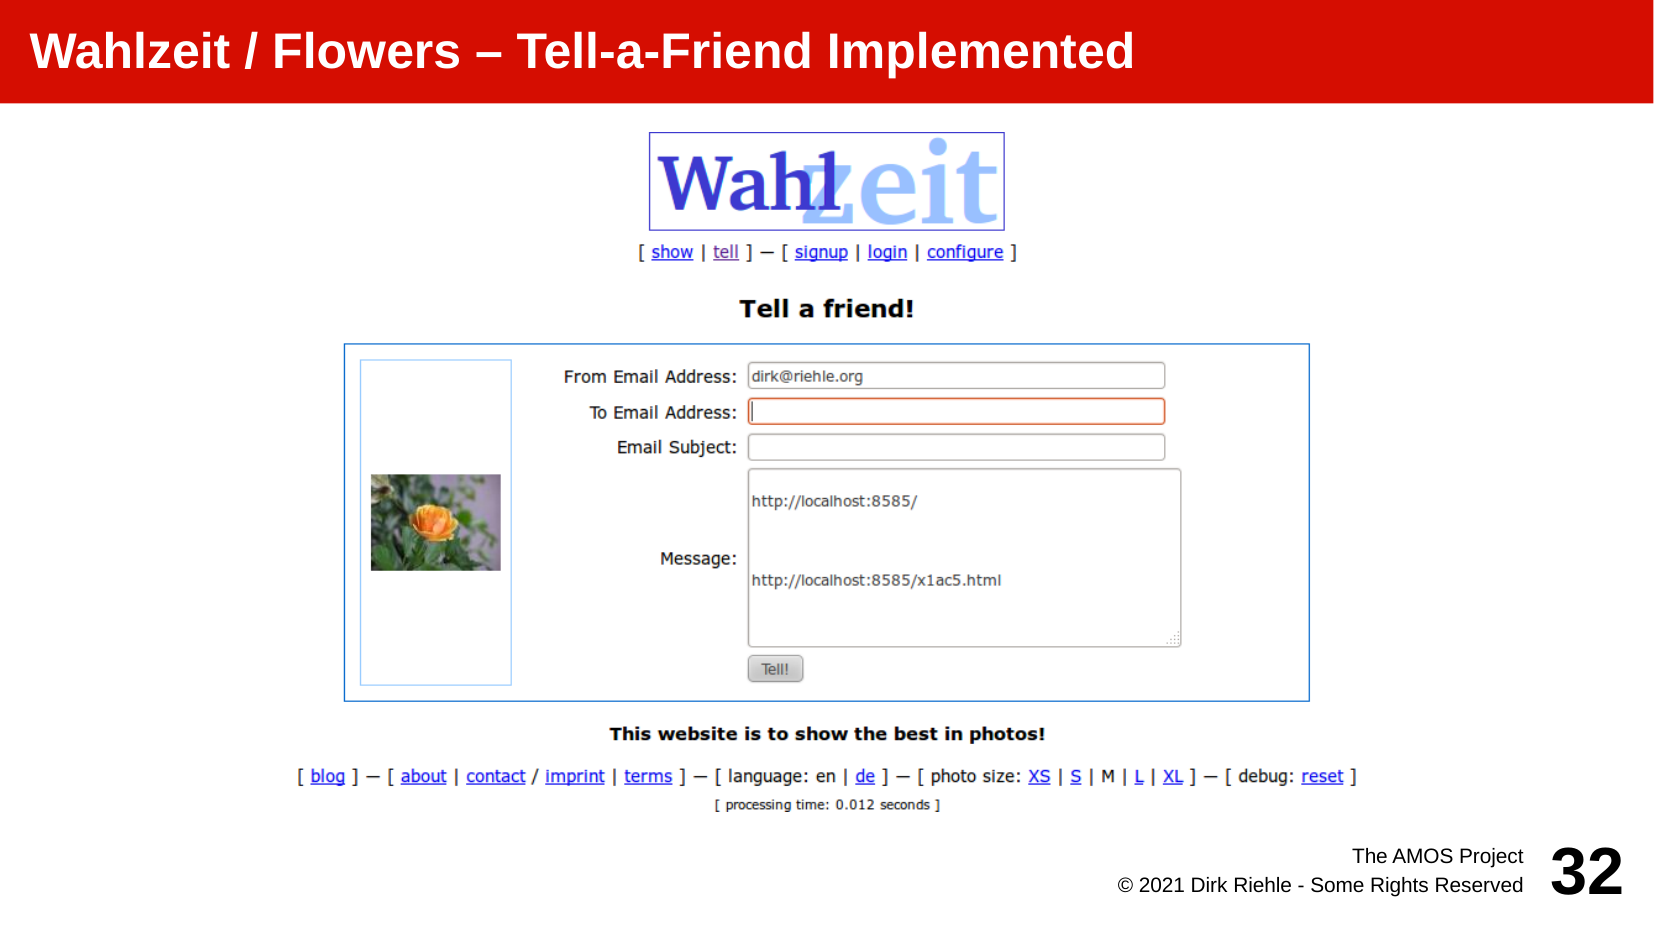

# Wahlzeit / Flowers – Tell-a-Friend Implemented
The AMOS Project
32
© 2021 Dirk Riehle - Some Rights Reserved